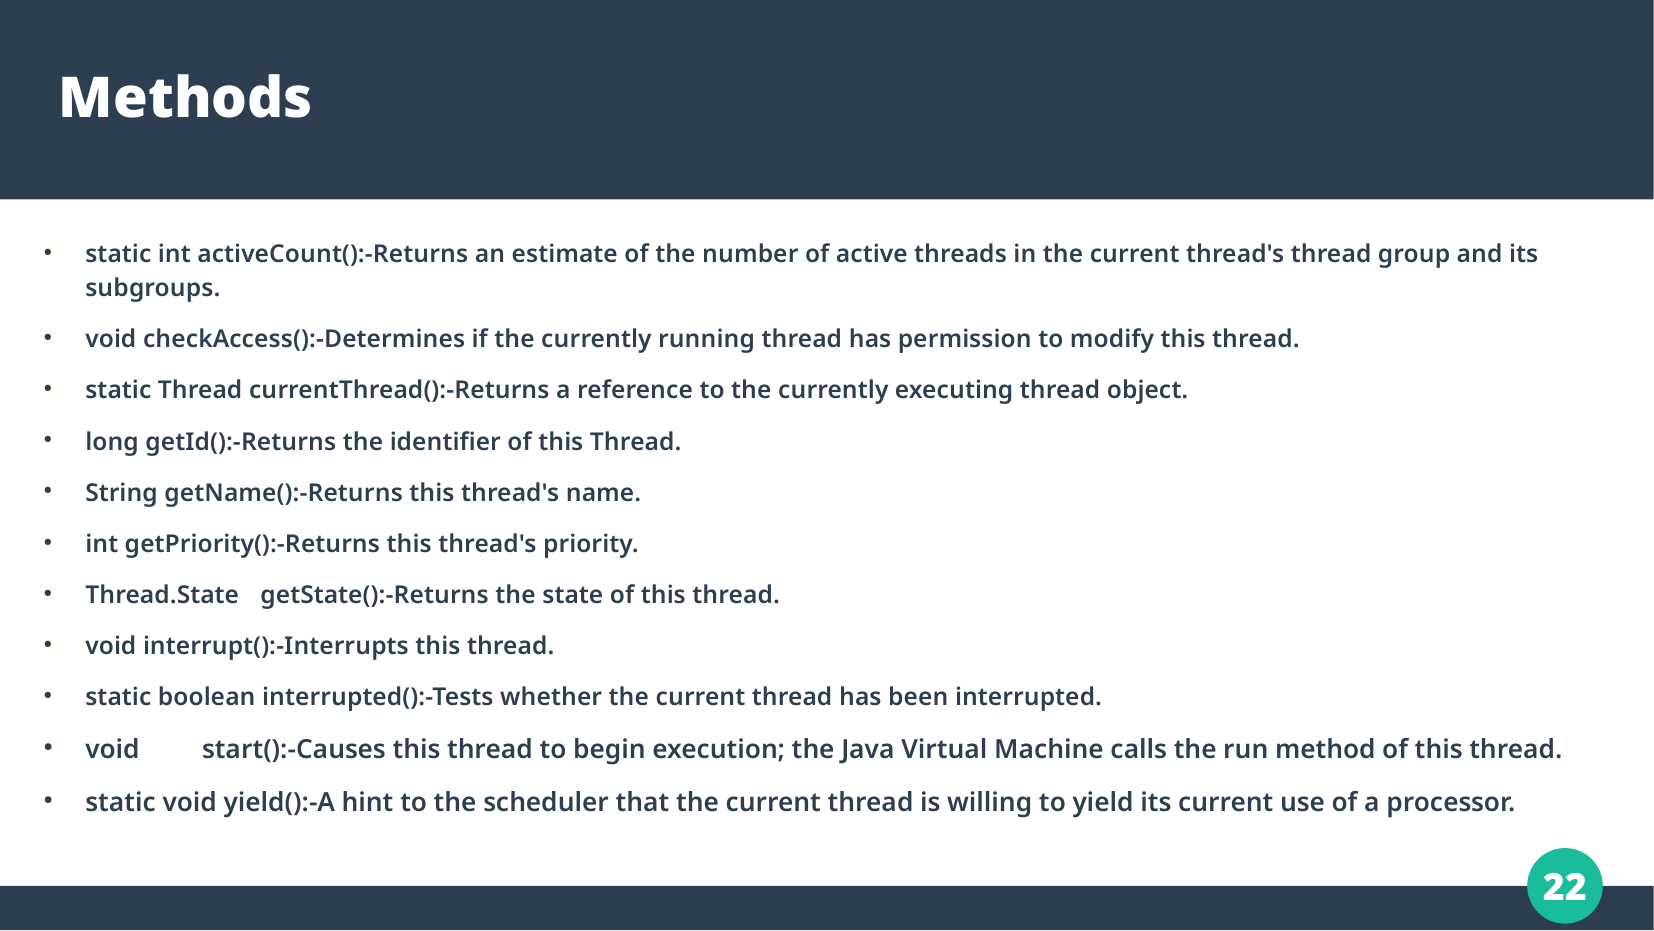

# Methods
static int activeCount():-Returns an estimate of the number of active threads in the current thread's thread group and its subgroups.
void checkAccess():-Determines if the currently running thread has permission to modify this thread.
static Thread currentThread():-Returns a reference to the currently executing thread object.
long getId():-Returns the identifier of this Thread.
String getName():-Returns this thread's name.
int getPriority():-Returns this thread's priority.
Thread.State 	getState():-Returns the state of this thread.
void interrupt():-Interrupts this thread.
static boolean interrupted():-Tests whether the current thread has been interrupted.
void 	start():-Causes this thread to begin execution; the Java Virtual Machine calls the run method of this thread.
static void yield():-A hint to the scheduler that the current thread is willing to yield its current use of a processor.